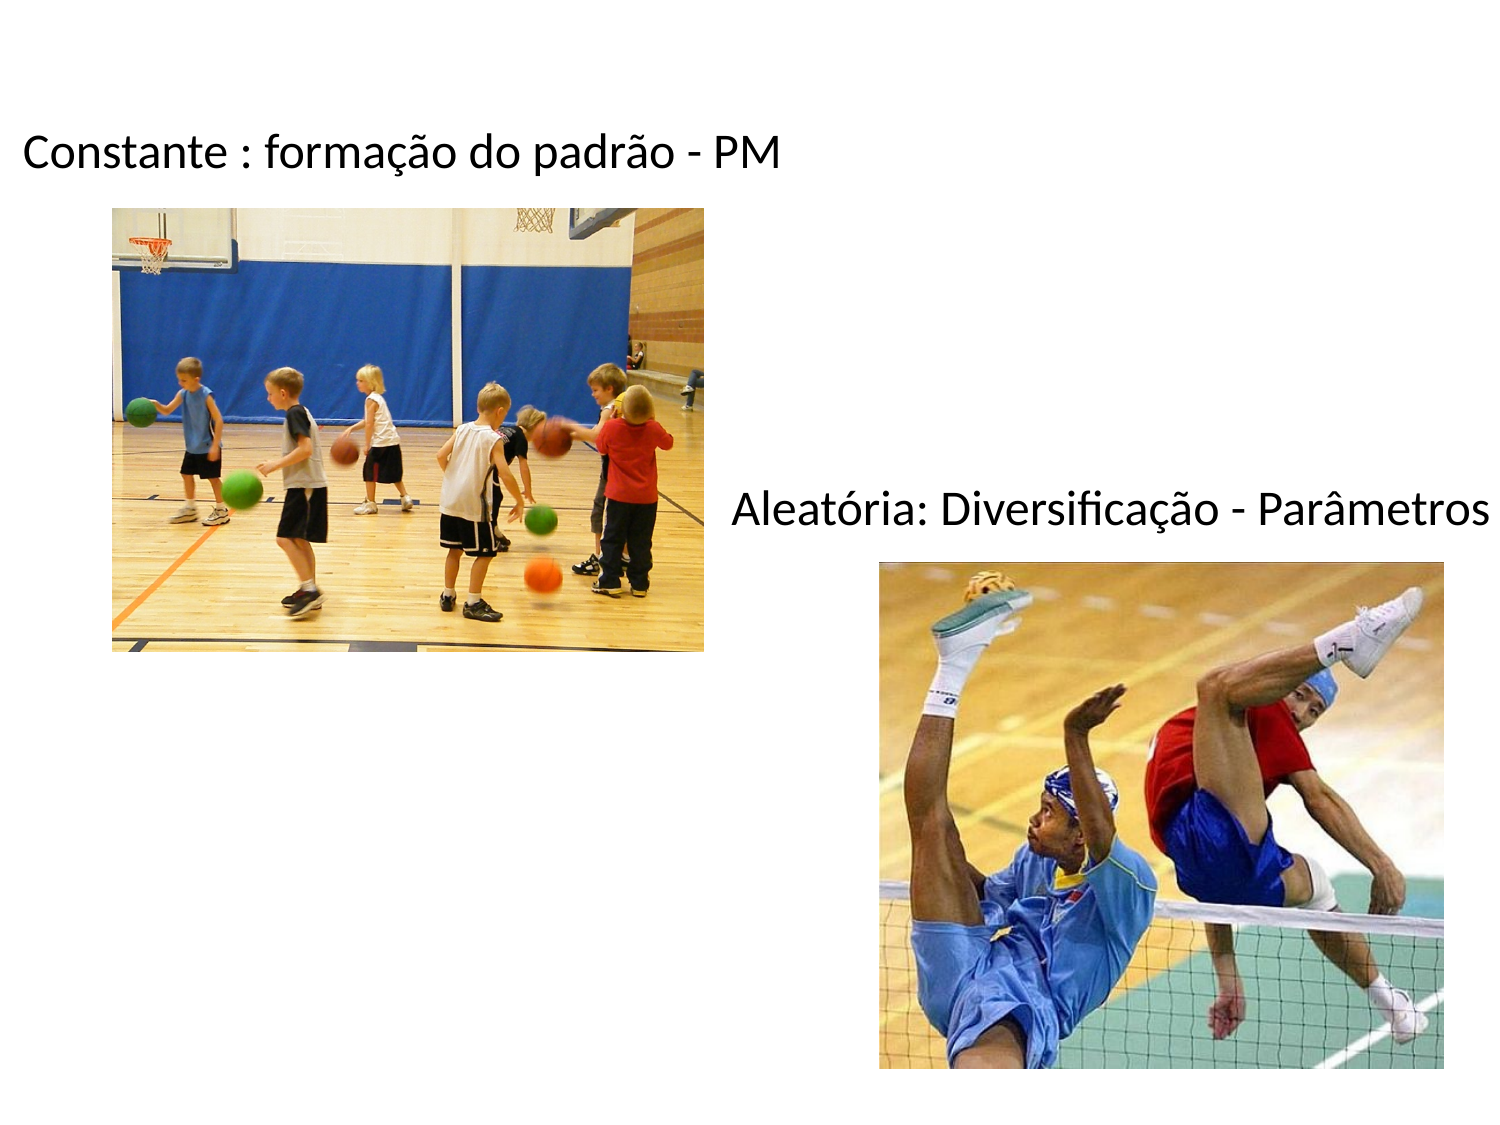

Constante : formação do padrão - PM
Aleatória: Diversificação - Parâmetros